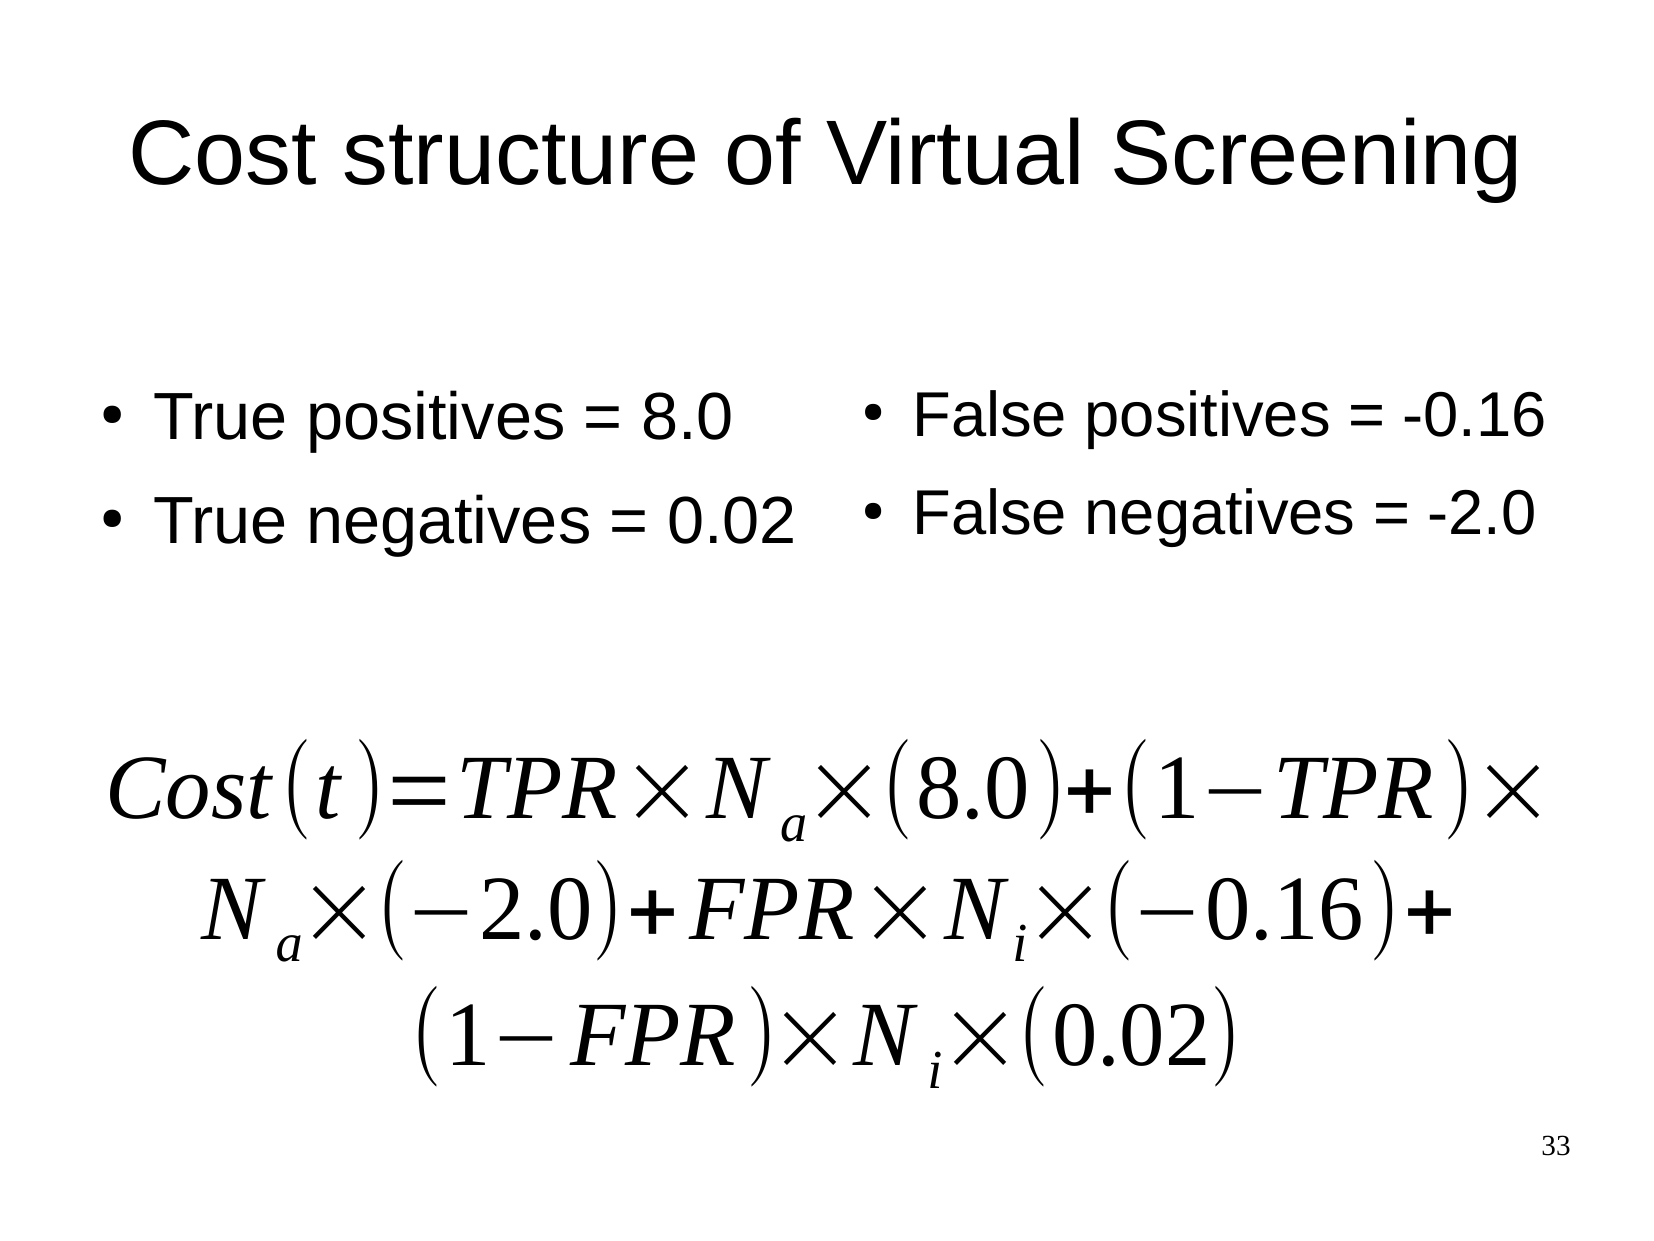

# Cost structure of Virtual Screening
True positives = 8.0
True negatives = 0.02
False positives = -0.16
False negatives = -2.0
33